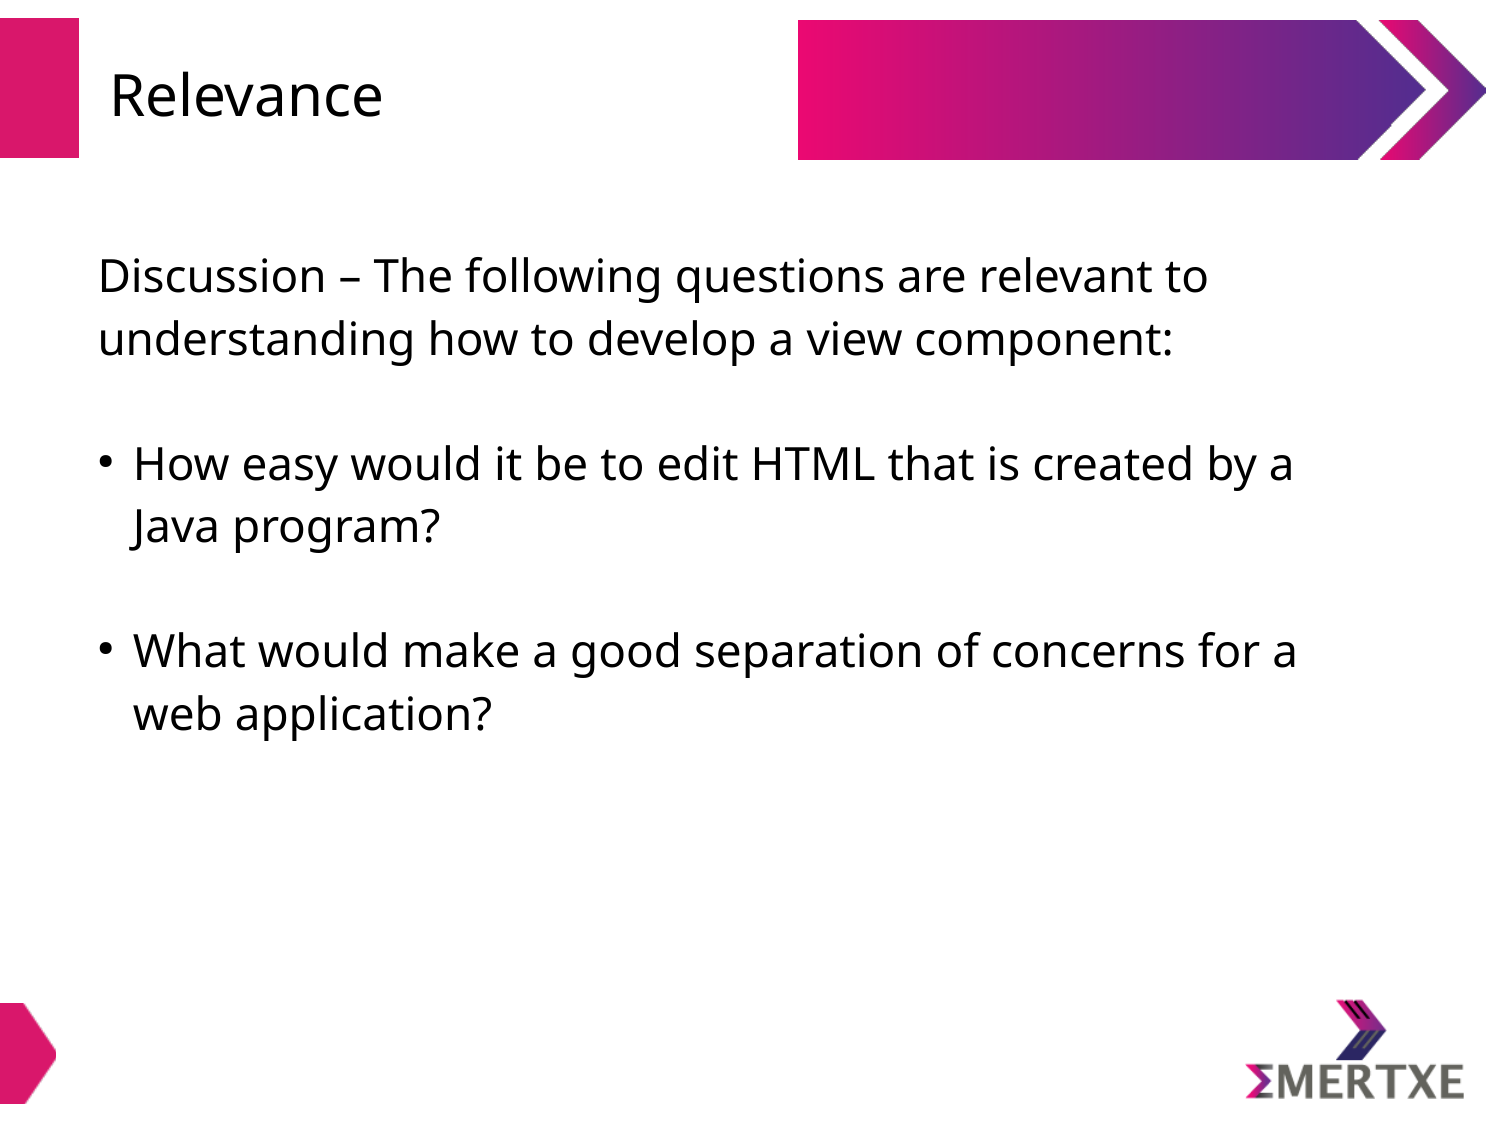

Relevance
Discussion – The following questions are relevant to understanding how to develop a view component:
How easy would it be to edit HTML that is created by a Java program?
What would make a good separation of concerns for a web application?